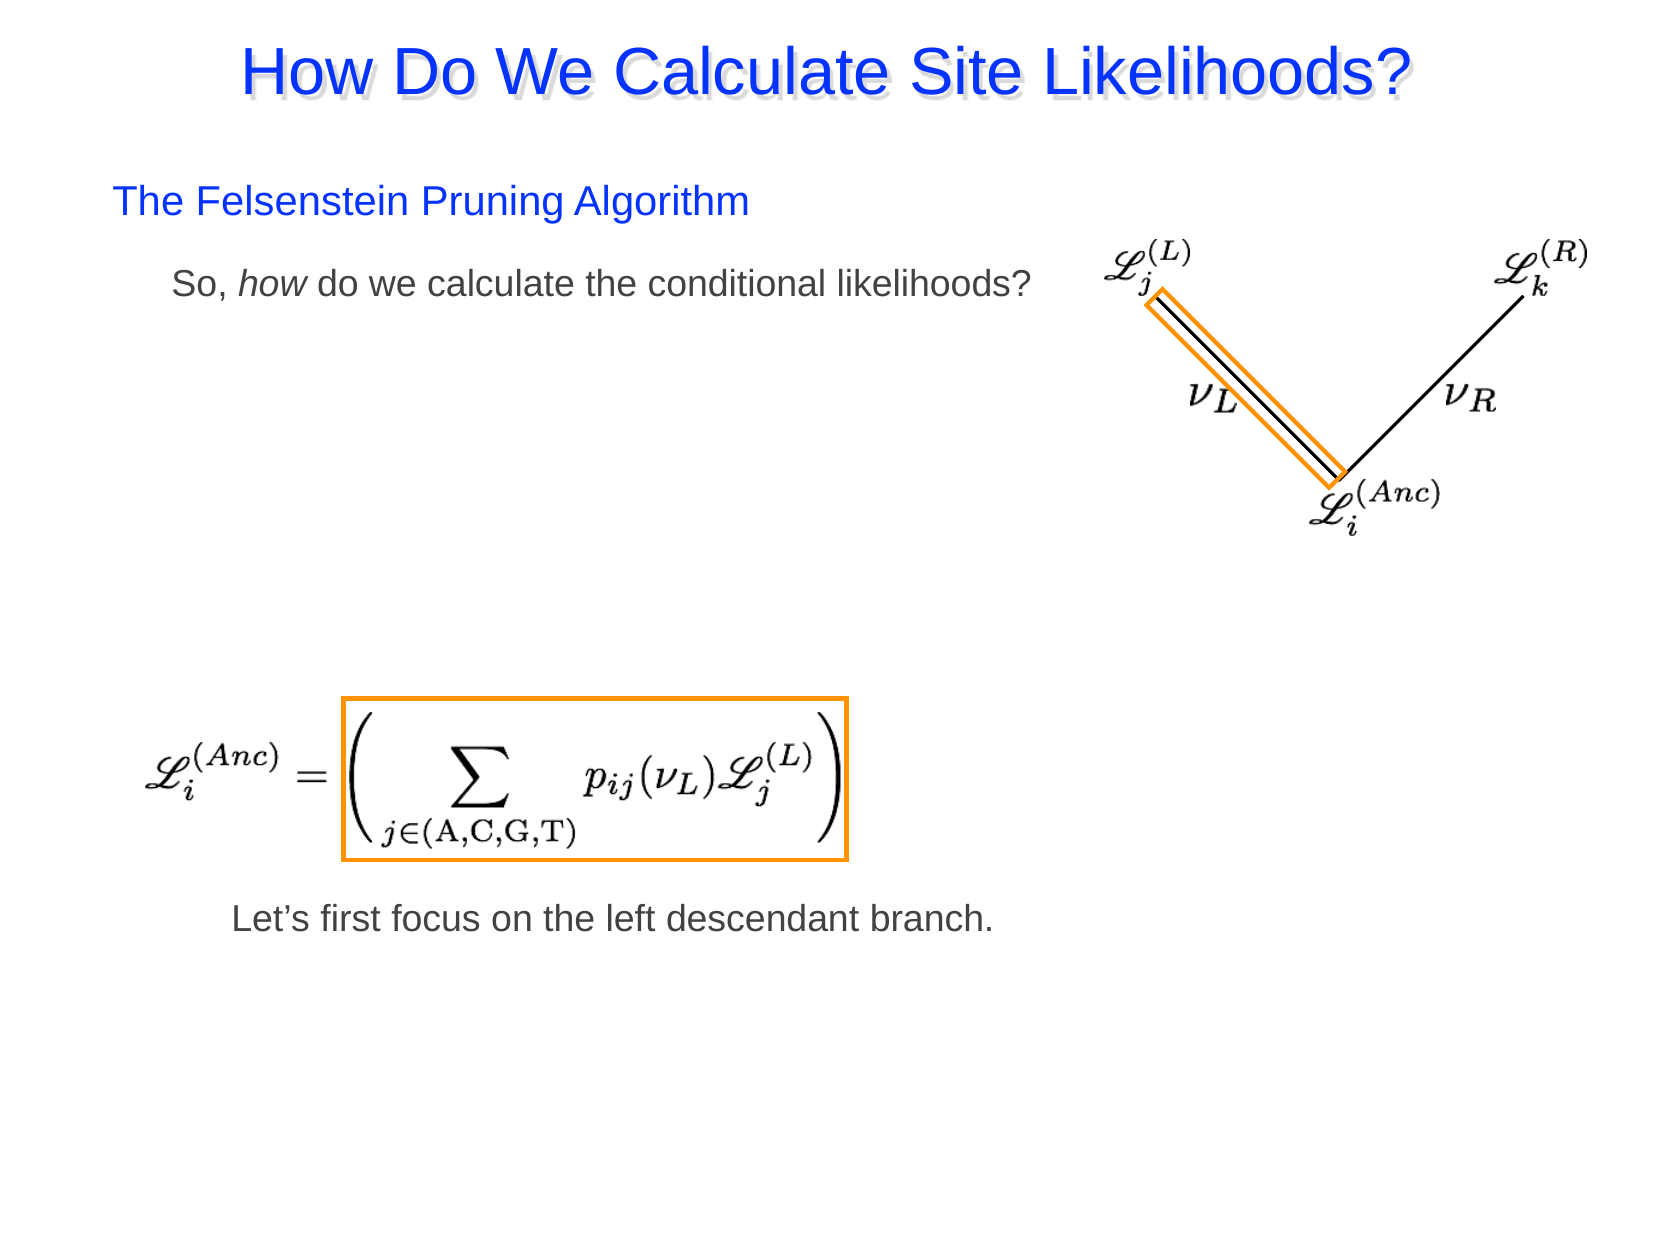

How Do We Calculate Site Likelihoods?
The Felsenstein Pruning Algorithm
So, how do we calculate the conditional likelihoods?
Let’s first focus on the left descendant branch.